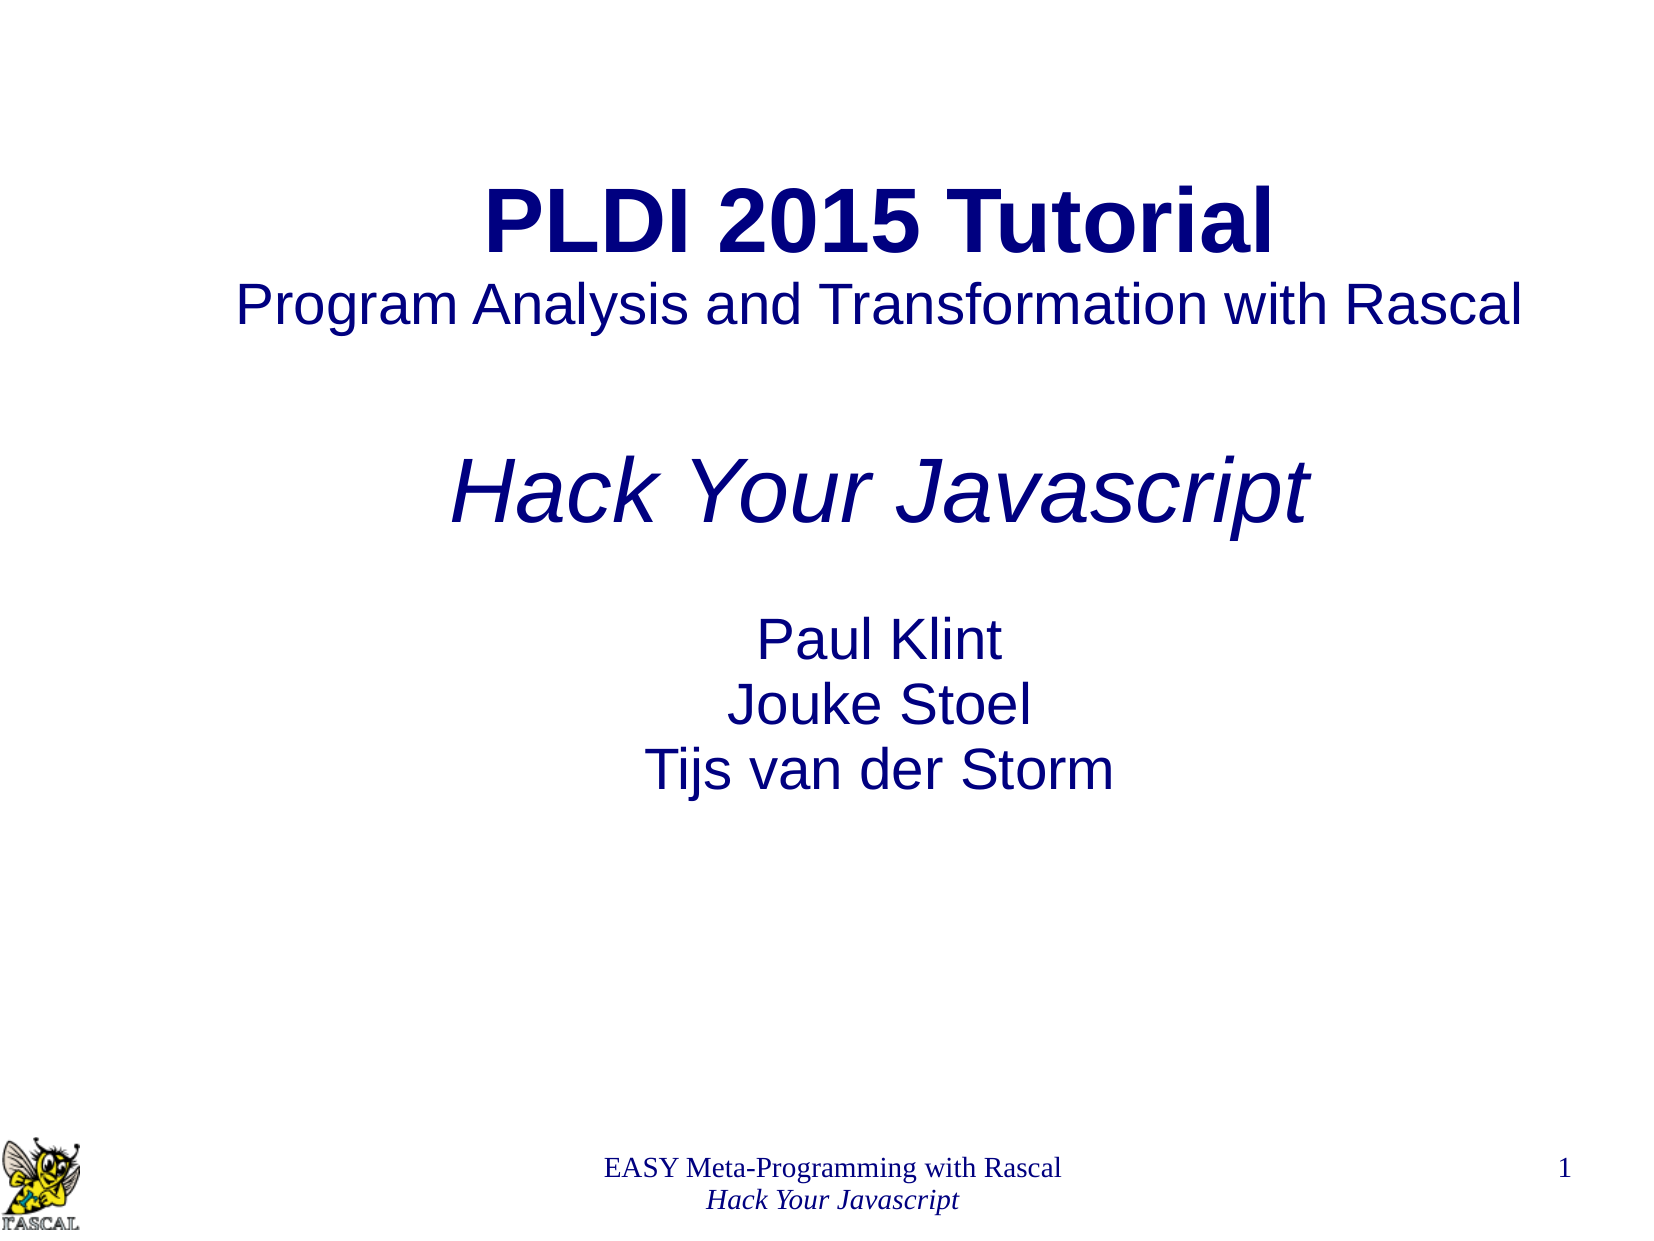

# PLDI 2015 Tutorial Program Analysis and Transformation with Rascal Hack Your Javascript Paul Klint Jouke Stoel Tijs van der Storm
1